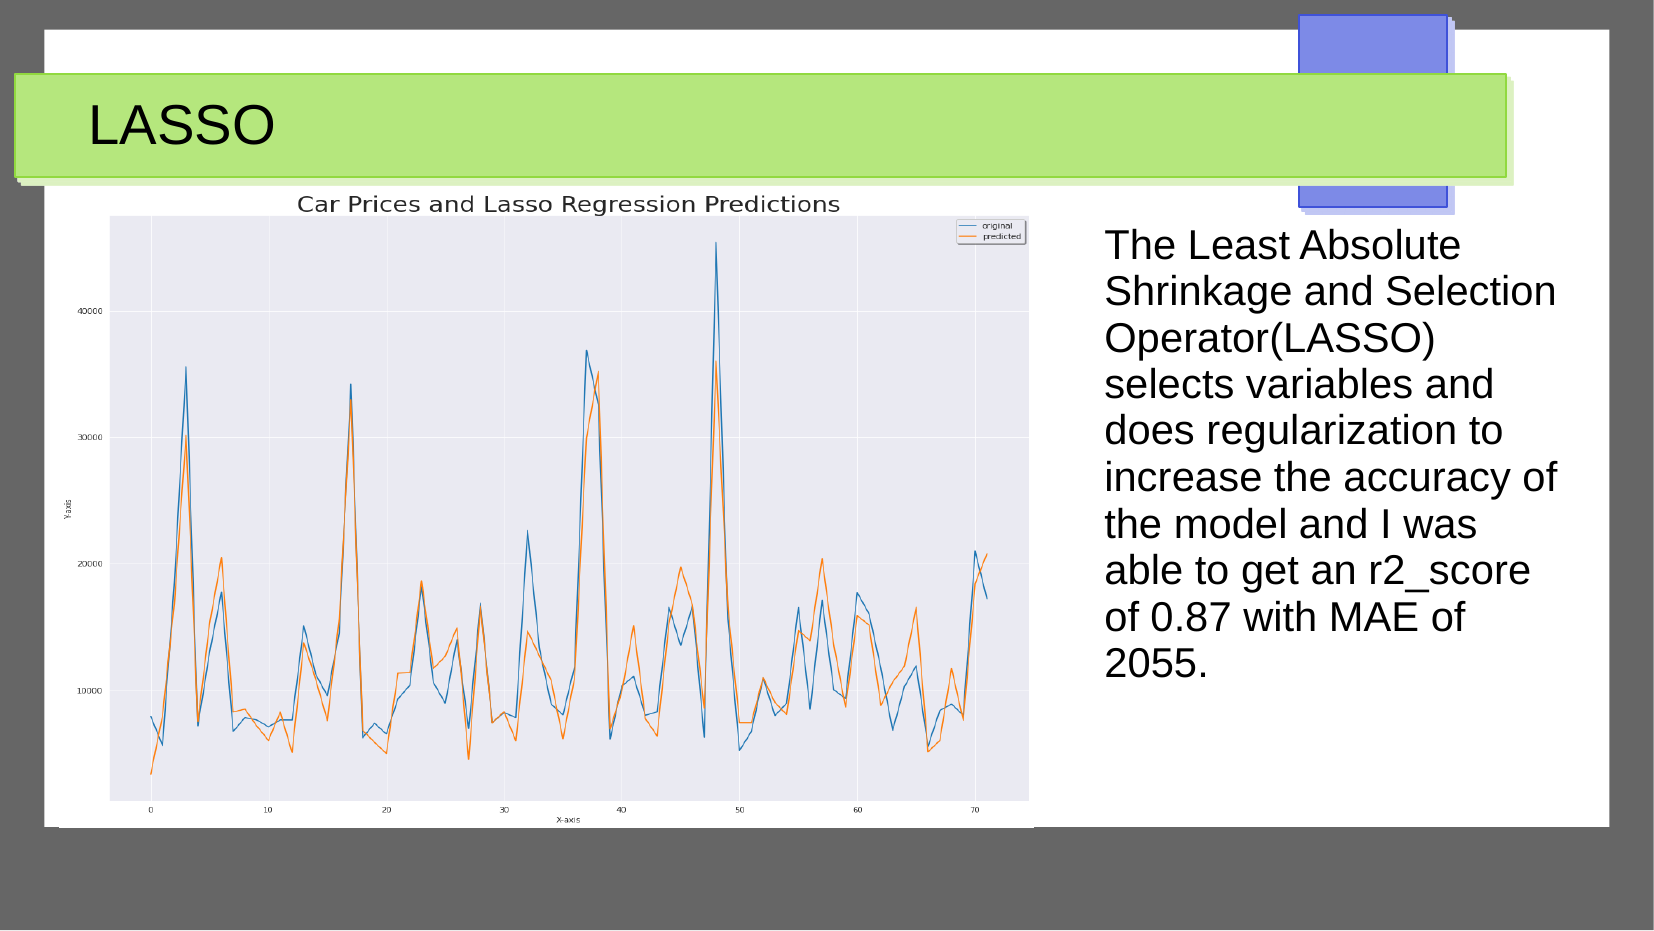

# LASSO
The Least Absolute Shrinkage and Selection Operator(LASSO) selects variables and does regularization to increase the accuracy of the model and I was able to get an r2_score of 0.87 with MAE of 2055.